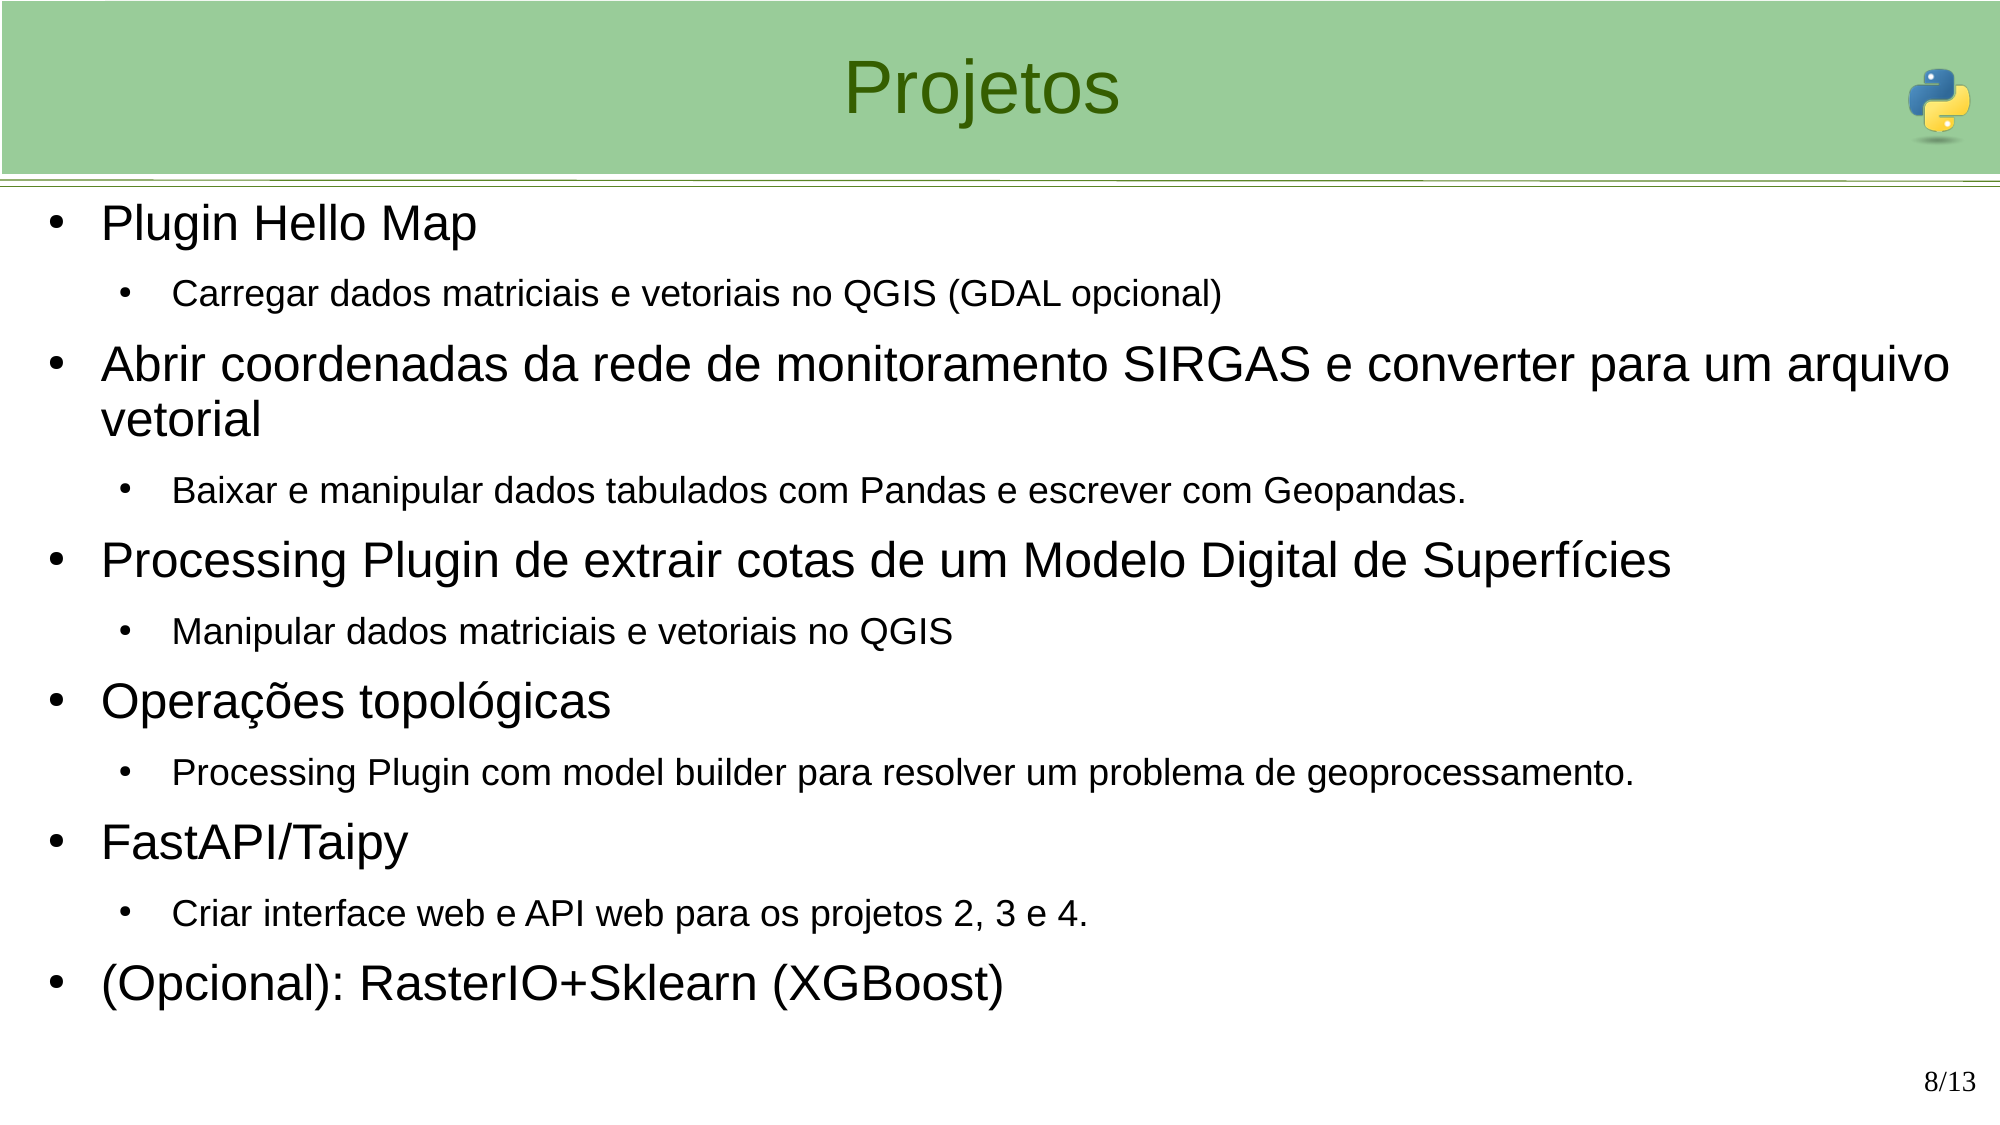

# Projetos
Plugin Hello Map
Carregar dados matriciais e vetoriais no QGIS (GDAL opcional)
Abrir coordenadas da rede de monitoramento SIRGAS e converter para um arquivo vetorial
Baixar e manipular dados tabulados com Pandas e escrever com Geopandas.
Processing Plugin de extrair cotas de um Modelo Digital de Superfícies
Manipular dados matriciais e vetoriais no QGIS
Operações topológicas
Processing Plugin com model builder para resolver um problema de geoprocessamento.
FastAPI/Taipy
Criar interface web e API web para os projetos 2, 3 e 4.
(Opcional): RasterIO+Sklearn (XGBoost)
8